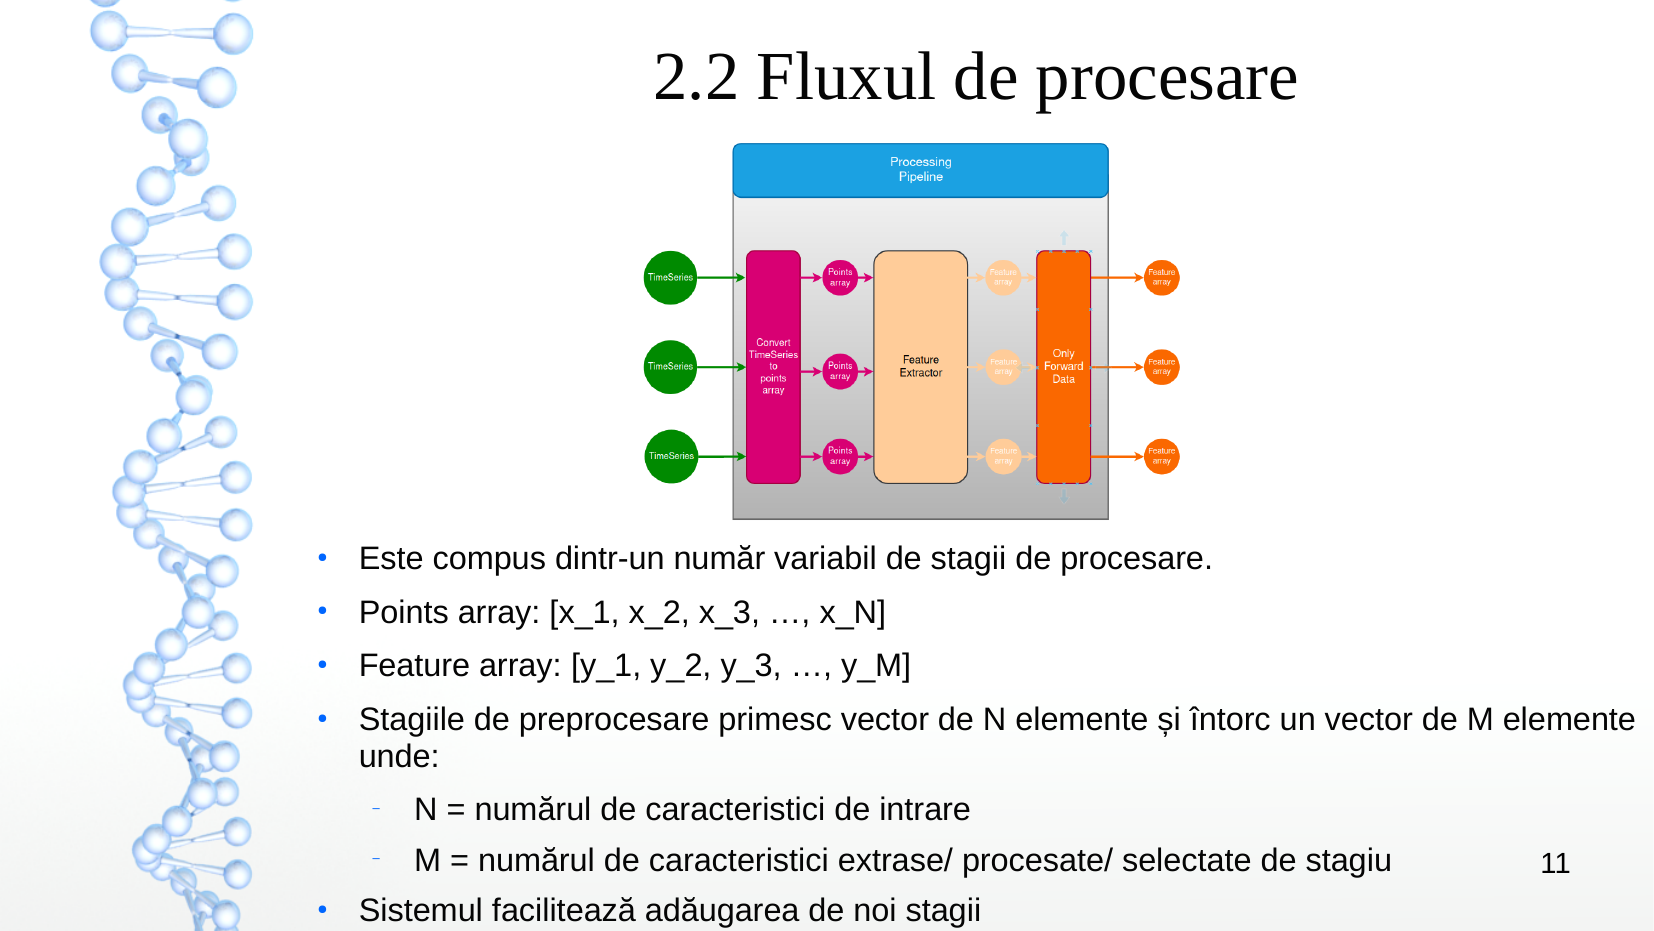

# 2.2 Fluxul de procesare
Este compus dintr-un număr variabil de stagii de procesare.
Points array: [x_1, x_2, x_3, …, x_N]
Feature array: [y_1, y_2, y_3, …, y_M]
Stagiile de preprocesare primesc vector de N elemente și întorc un vector de M elemente unde:
N = numărul de caracteristici de intrare
M = numărul de caracteristici extrase/ procesate/ selectate de stagiu
Sistemul facilitează adăugarea de noi stagii
11